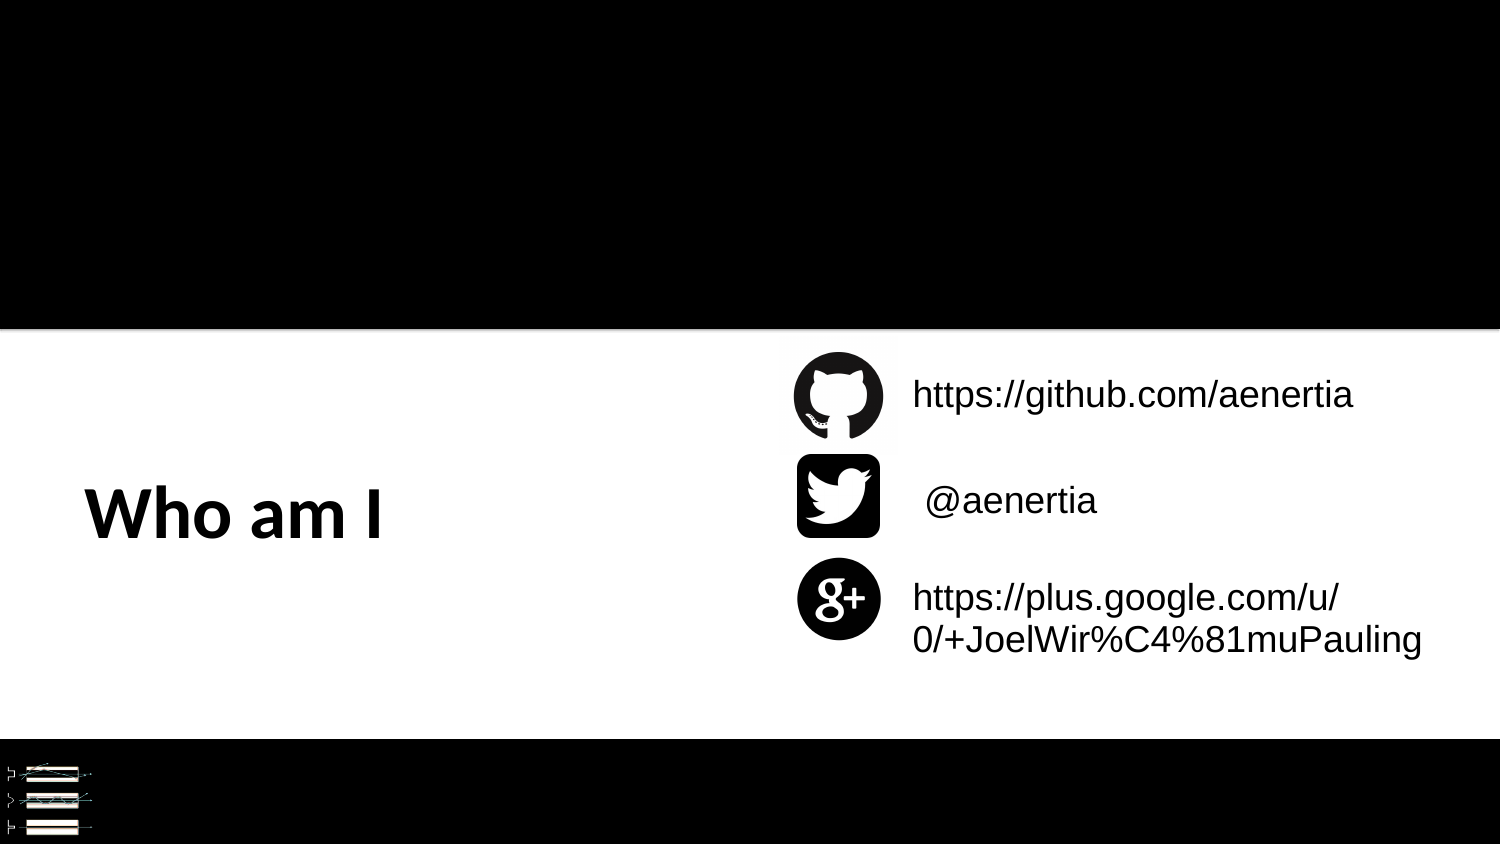

# Who am I
https://github.com/aenertia
@aenertia
https://plus.google.com/u/0/+JoelWir%C4%81muPauling